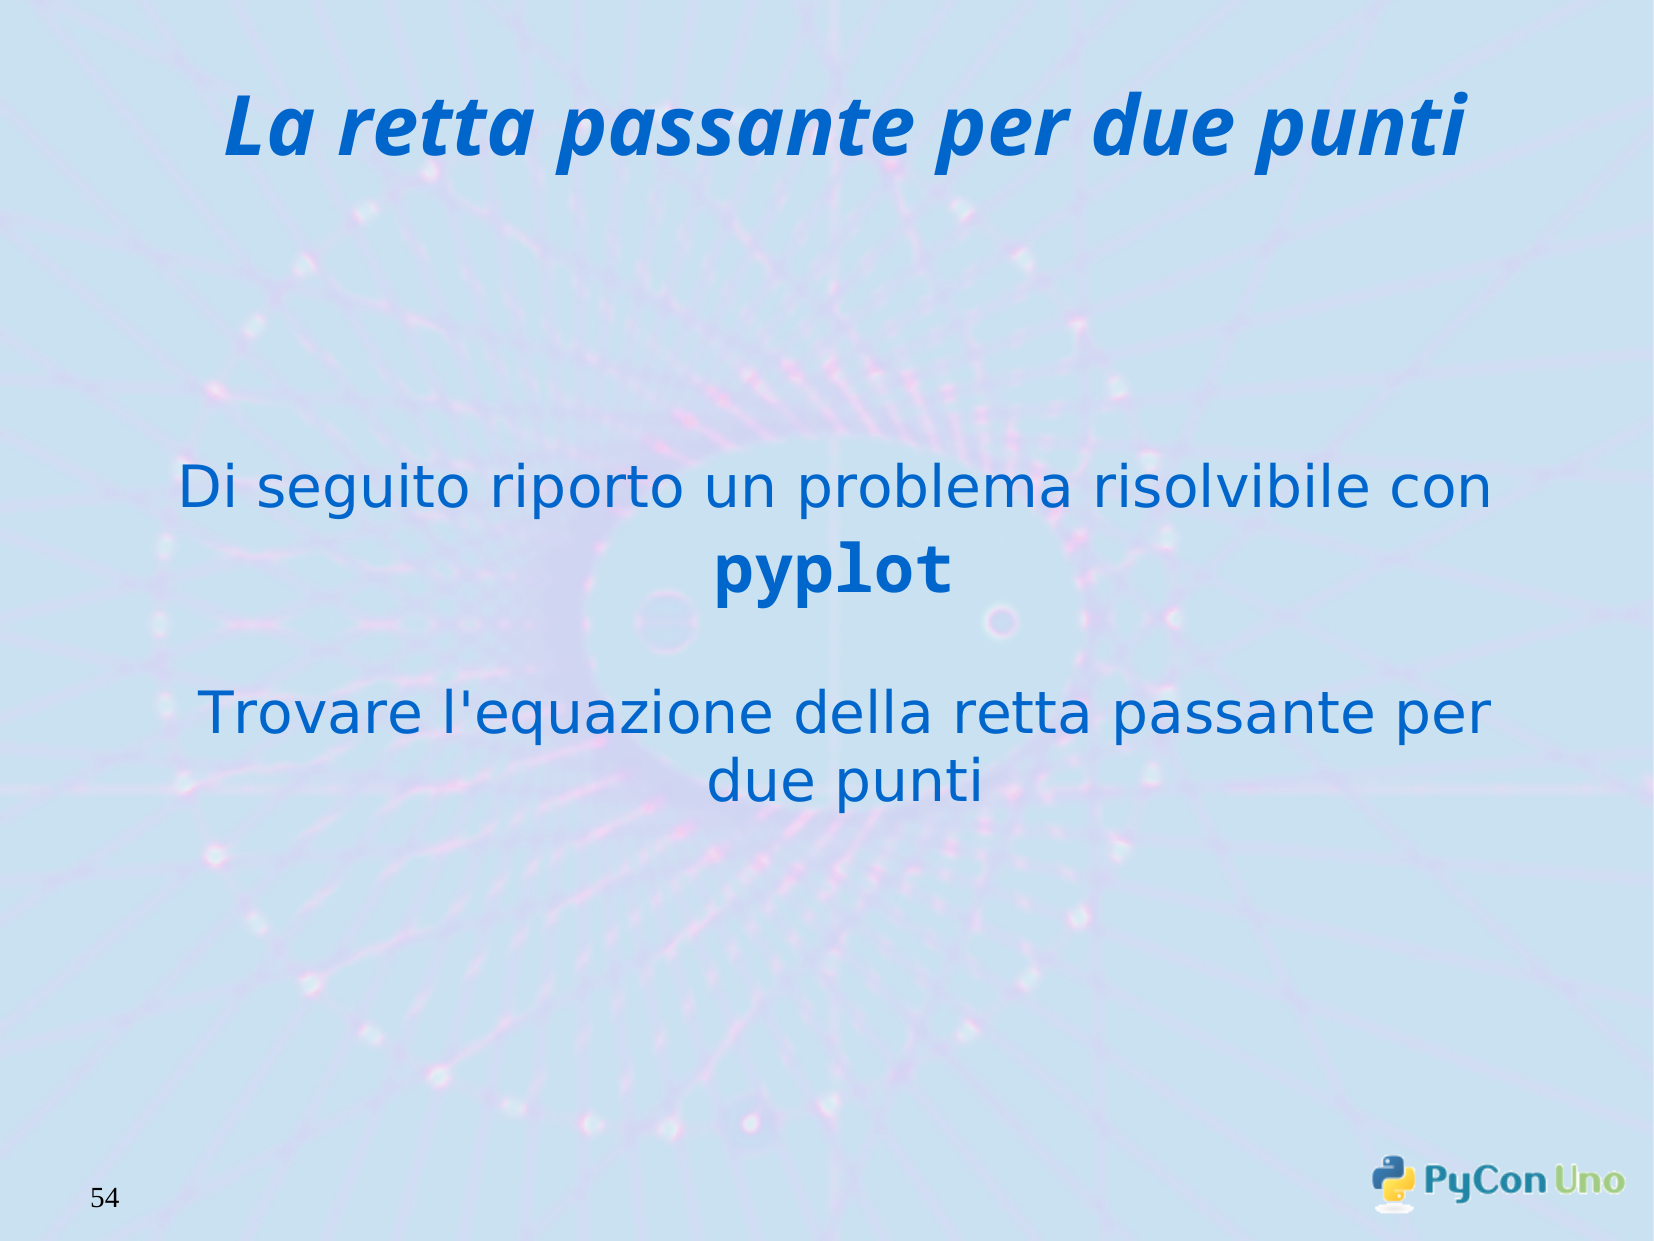

# La retta passante per due punti
Di seguito riporto un problema risolvibile con pyplot
Trovare l'equazione della retta passante per due punti
54